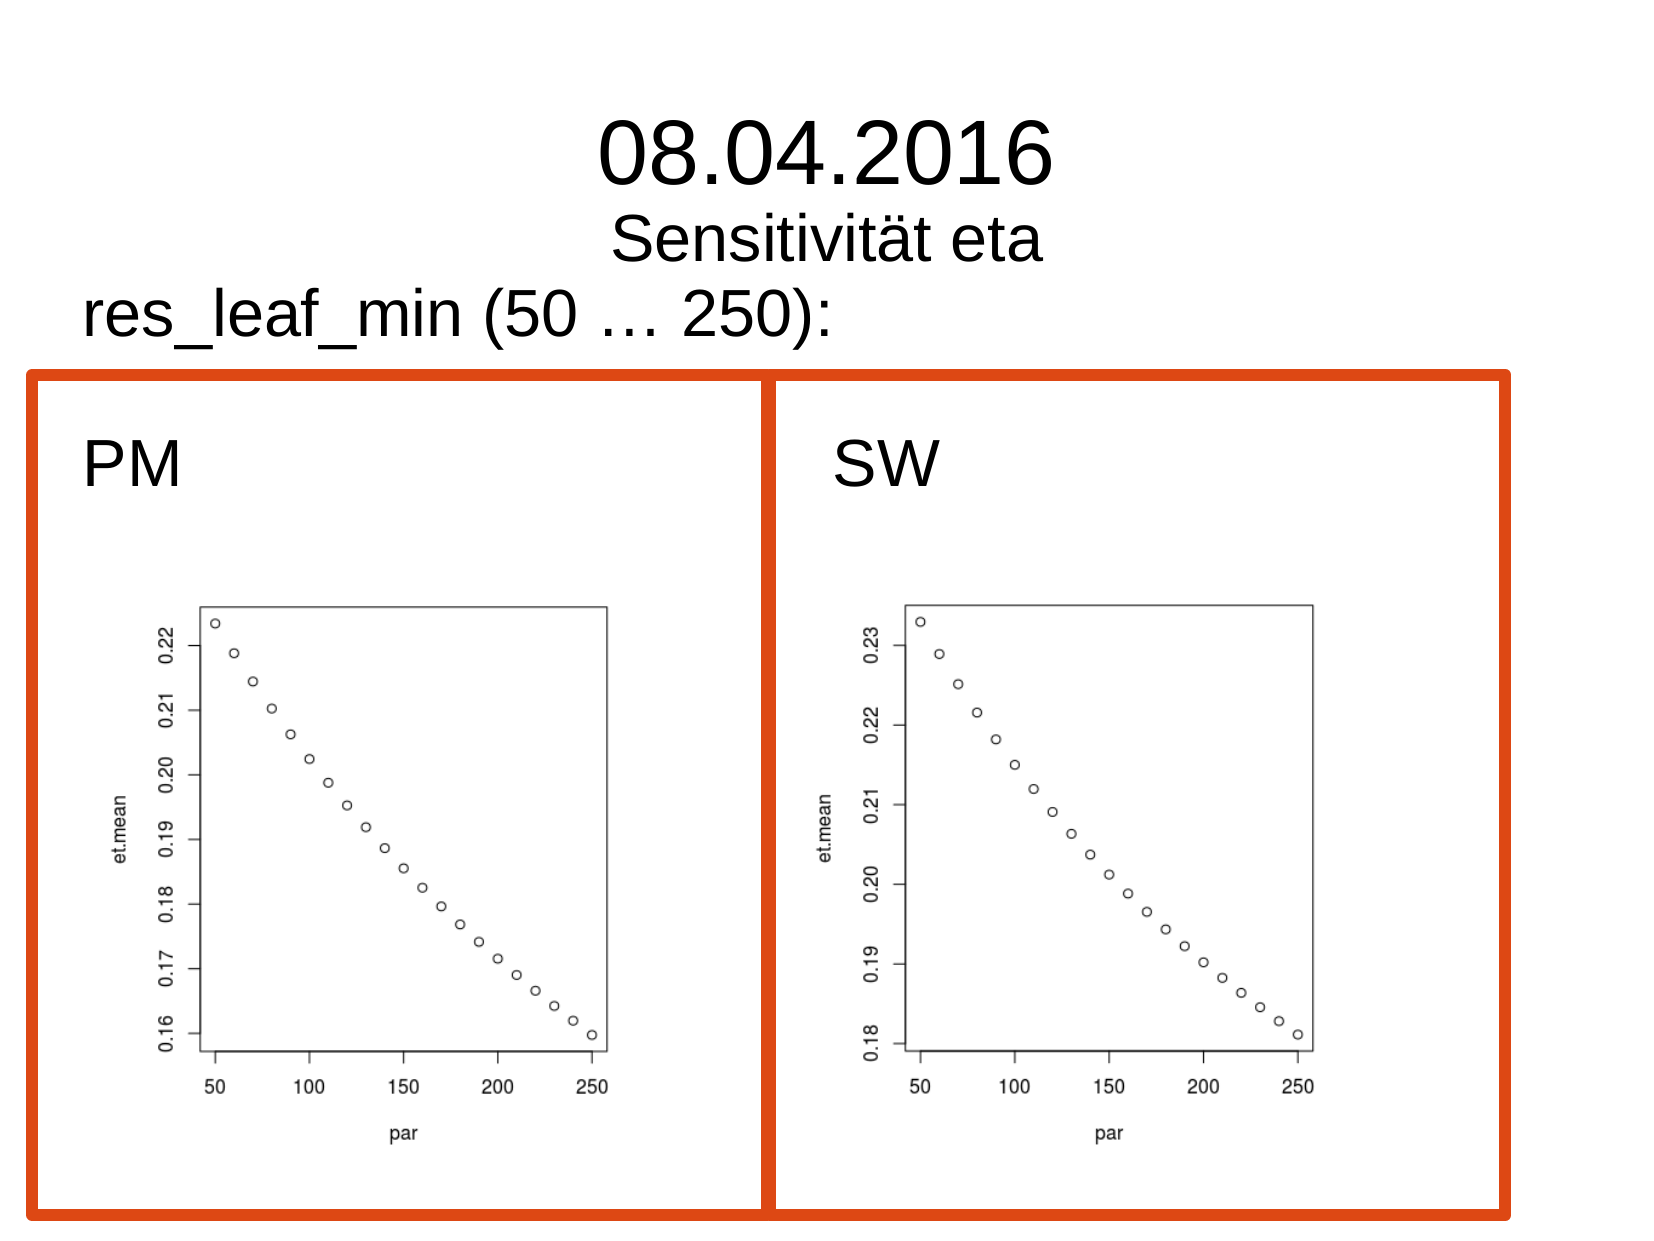

# 08.04.2016
Sensitivität eta
res_leaf_min (50 … 250):
PM									SW